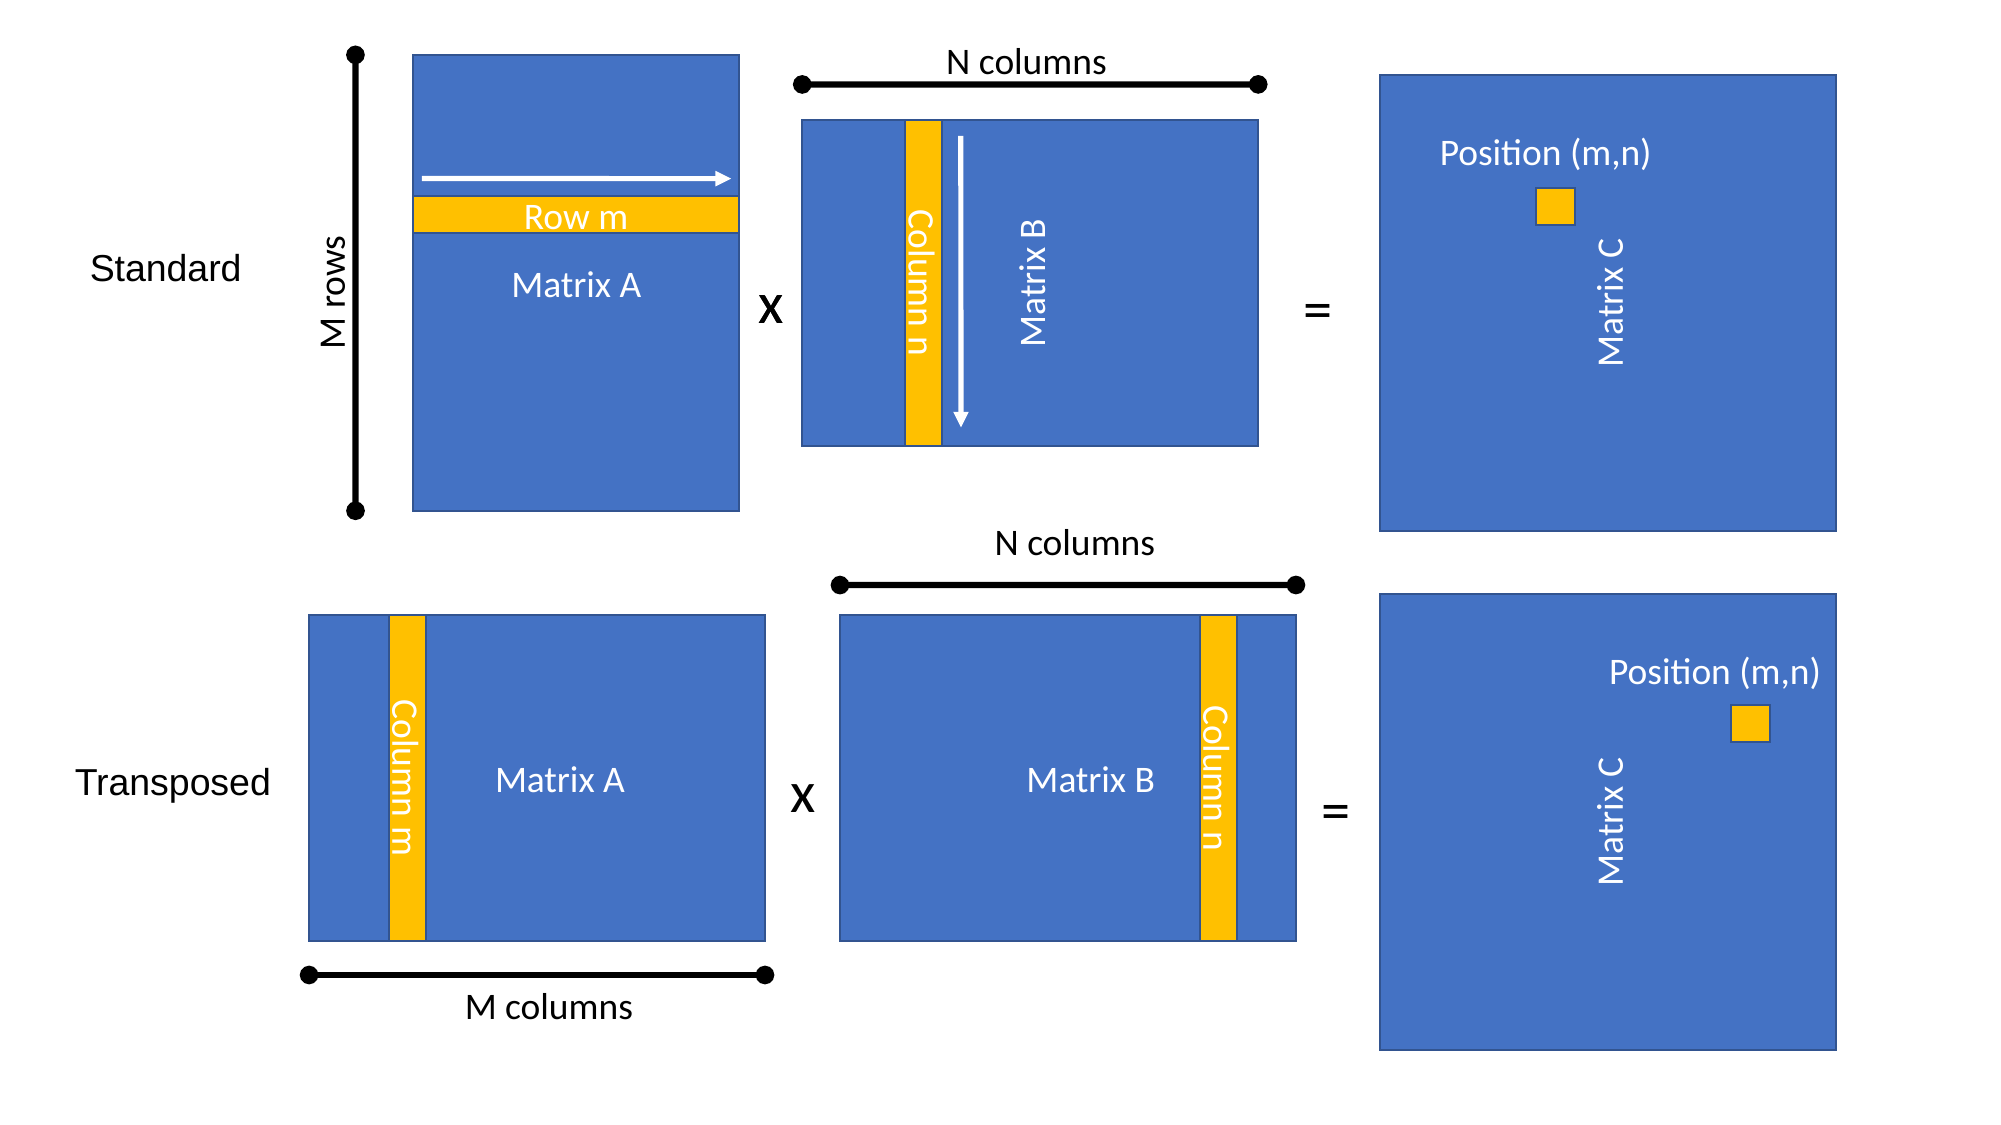

N columns
Matrix A
Matrix B
Matrix C
Position (m,n)
Row m
Standard
x
x
M rows
=
Column n
N columns
Matrix C
Position (m,n)
x
Transposed
Matrix A
Matrix B
Column m
Column n
=
M columns